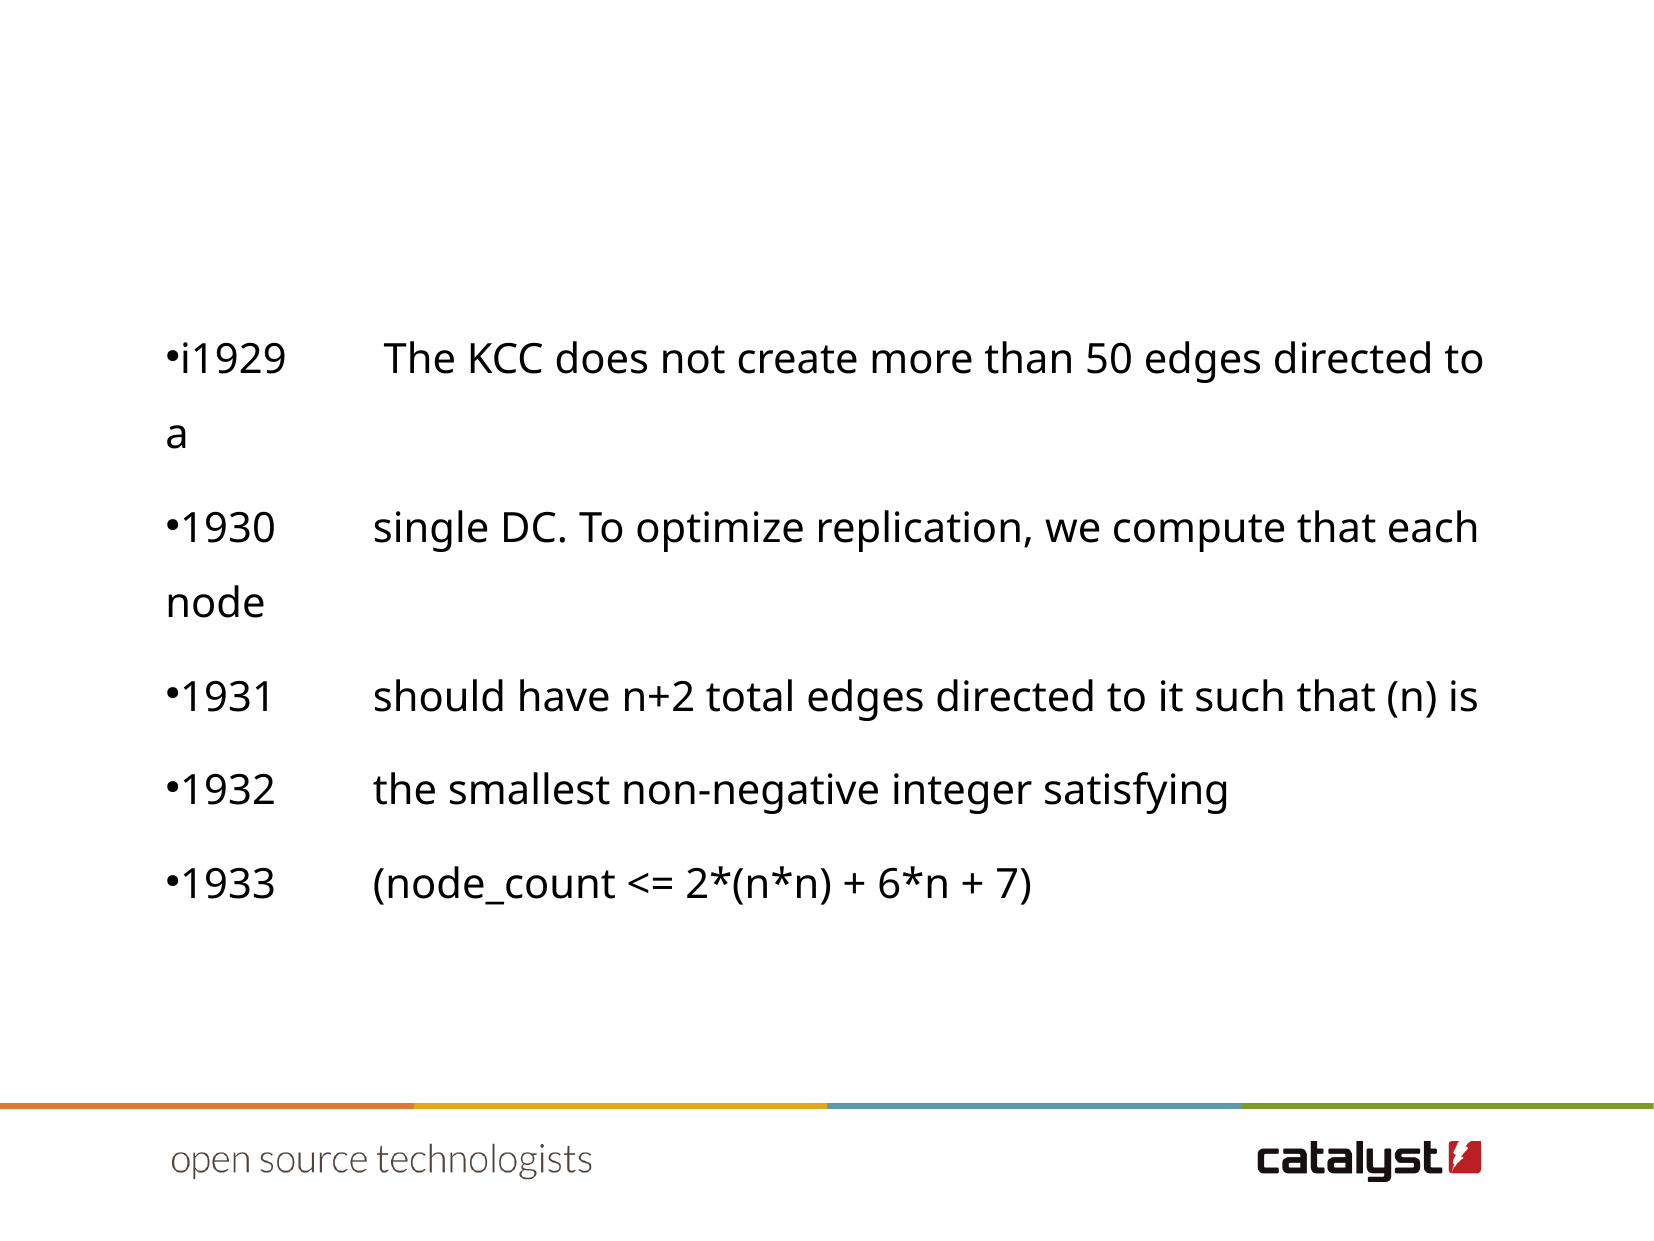

#
i1929 The KCC does not create more than 50 edges directed to a
1930 single DC. To optimize replication, we compute that each node
1931 should have n+2 total edges directed to it such that (n) is
1932 the smallest non-negative integer satisfying
1933 (node_count <= 2*(n*n) + 6*n + 7)